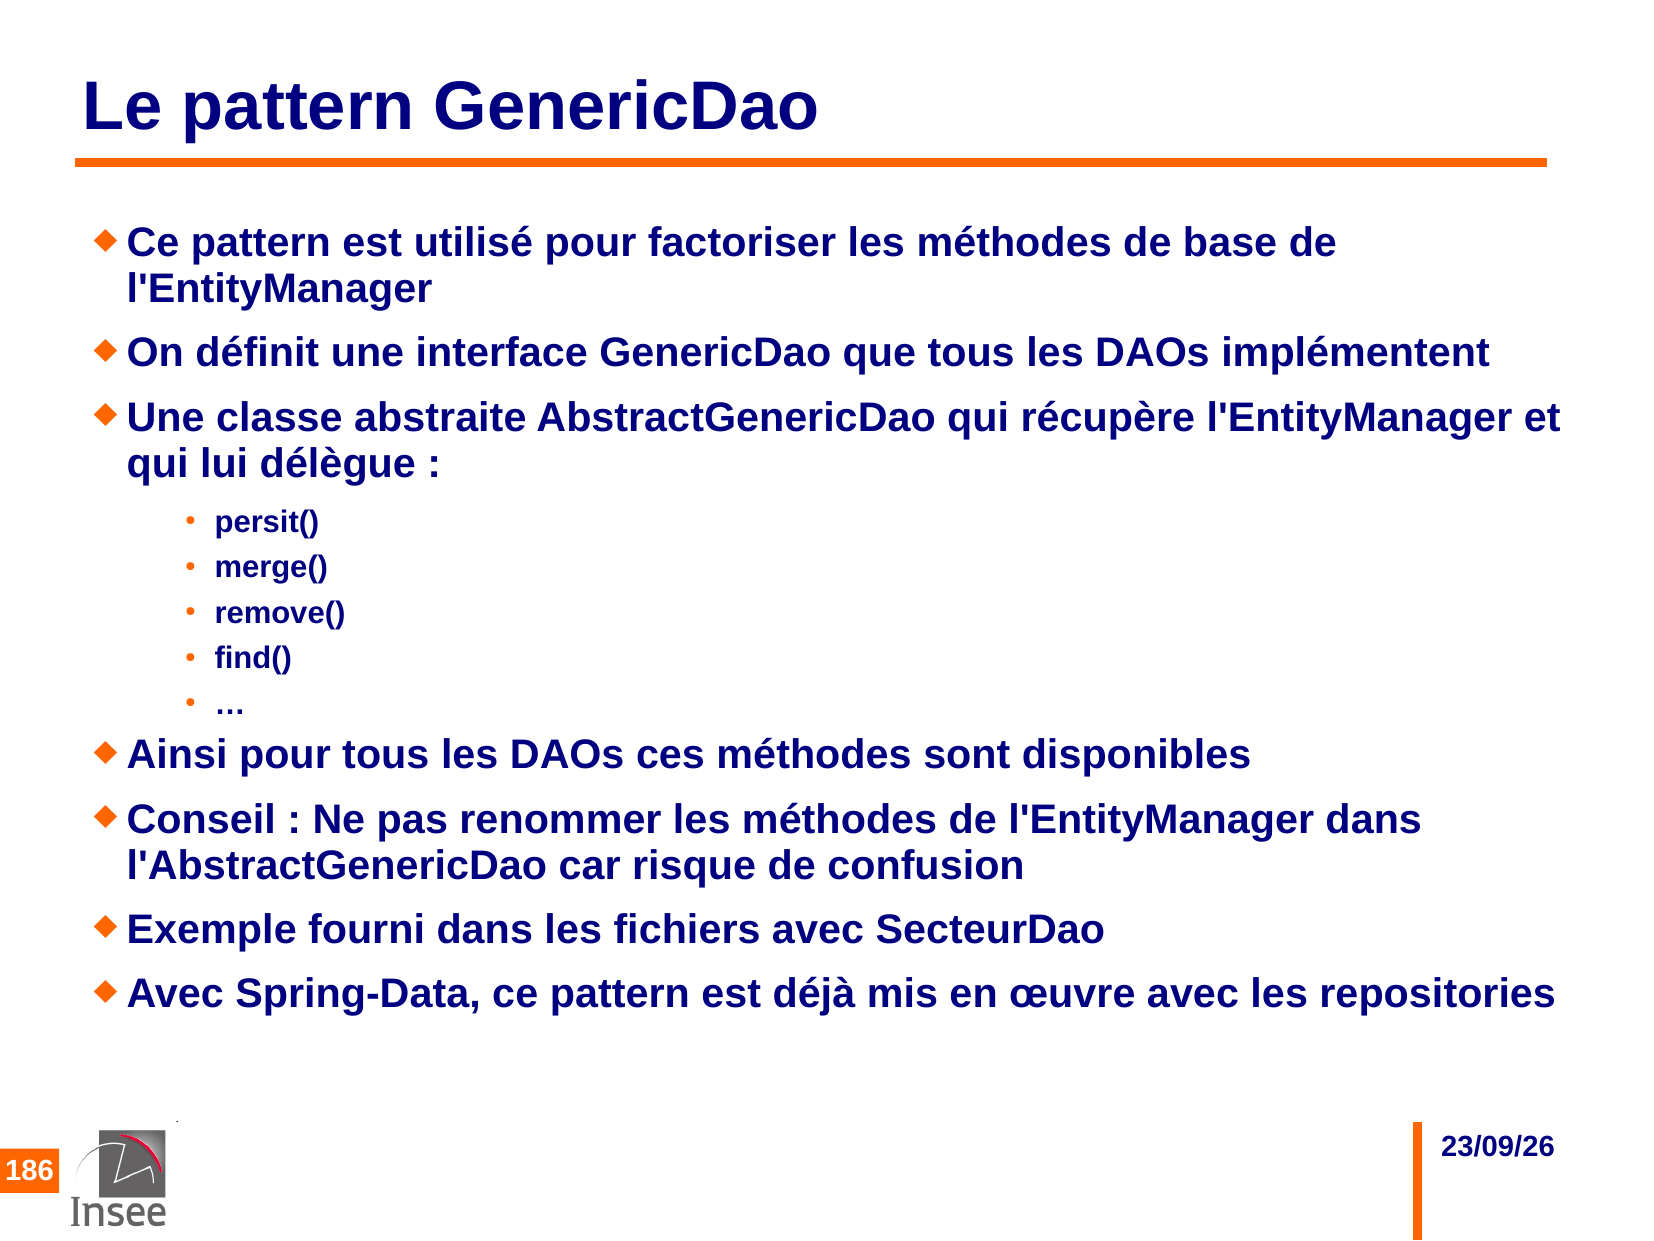

# Le pattern GenericDao
Ce pattern est utilisé pour factoriser les méthodes de base de l'EntityManager
On définit une interface GenericDao que tous les DAOs implémentent
Une classe abstraite AbstractGenericDao qui récupère l'EntityManager et qui lui délègue :
persit()
merge()
remove()
find()
…
Ainsi pour tous les DAOs ces méthodes sont disponibles
Conseil : Ne pas renommer les méthodes de l'EntityManager dans l'AbstractGenericDao car risque de confusion
Exemple fourni dans les fichiers avec SecteurDao
Avec Spring-Data, ce pattern est déjà mis en œuvre avec les repositories
186